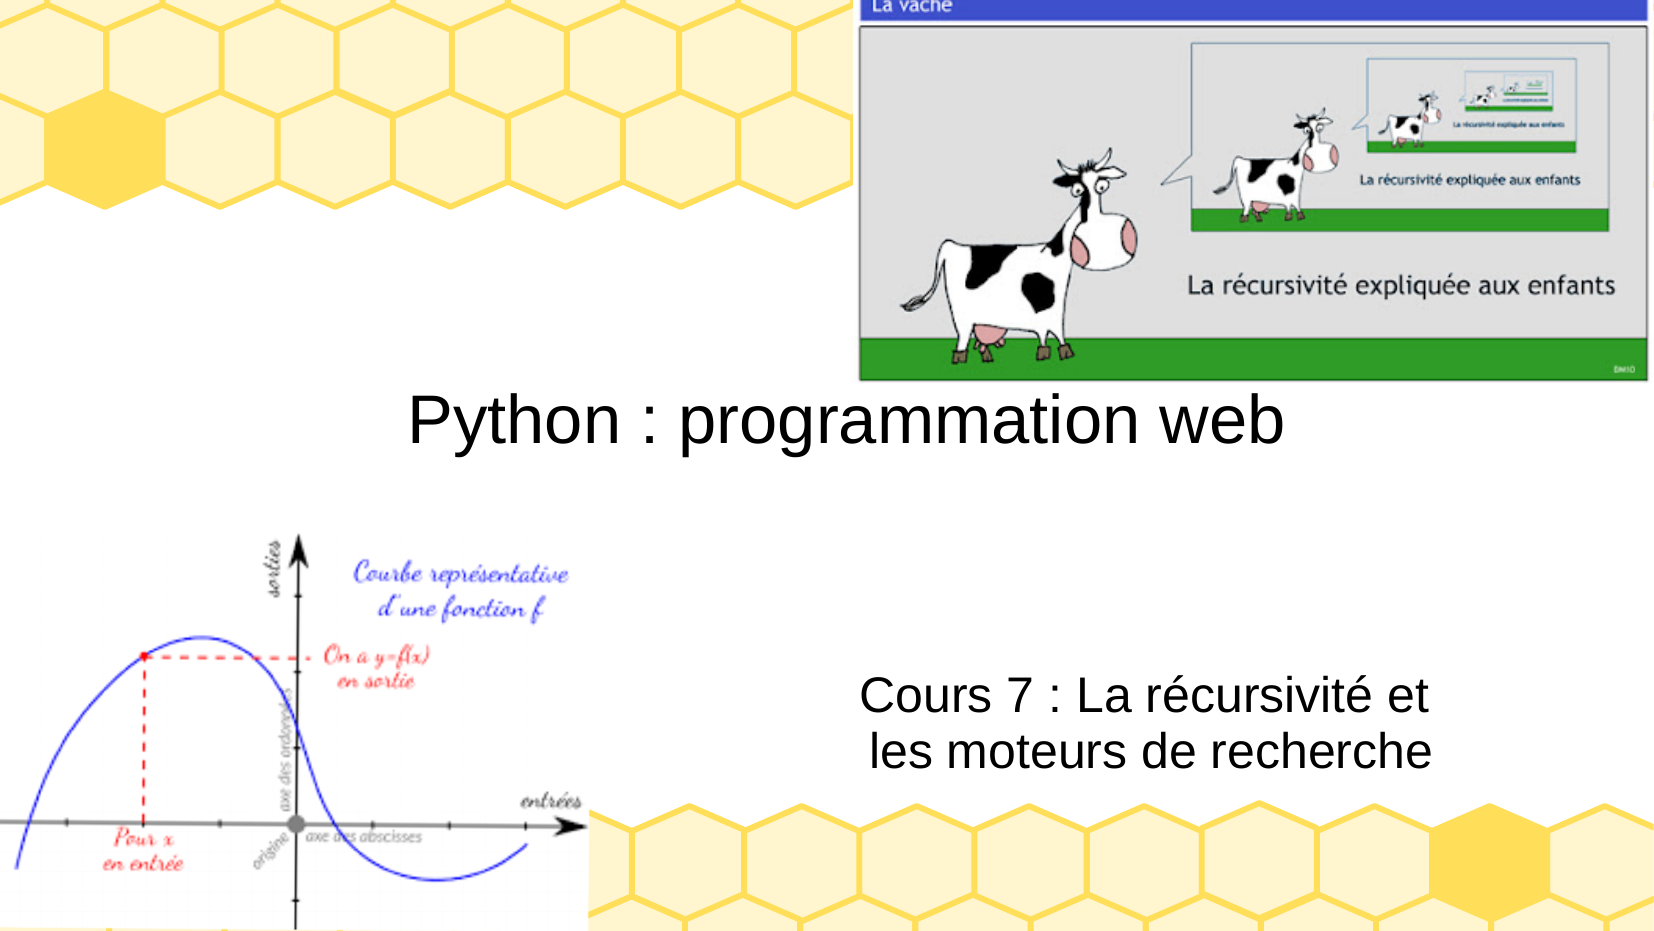

# Python : programmation web
Cours 7 : La récursivité et
les moteurs de recherche